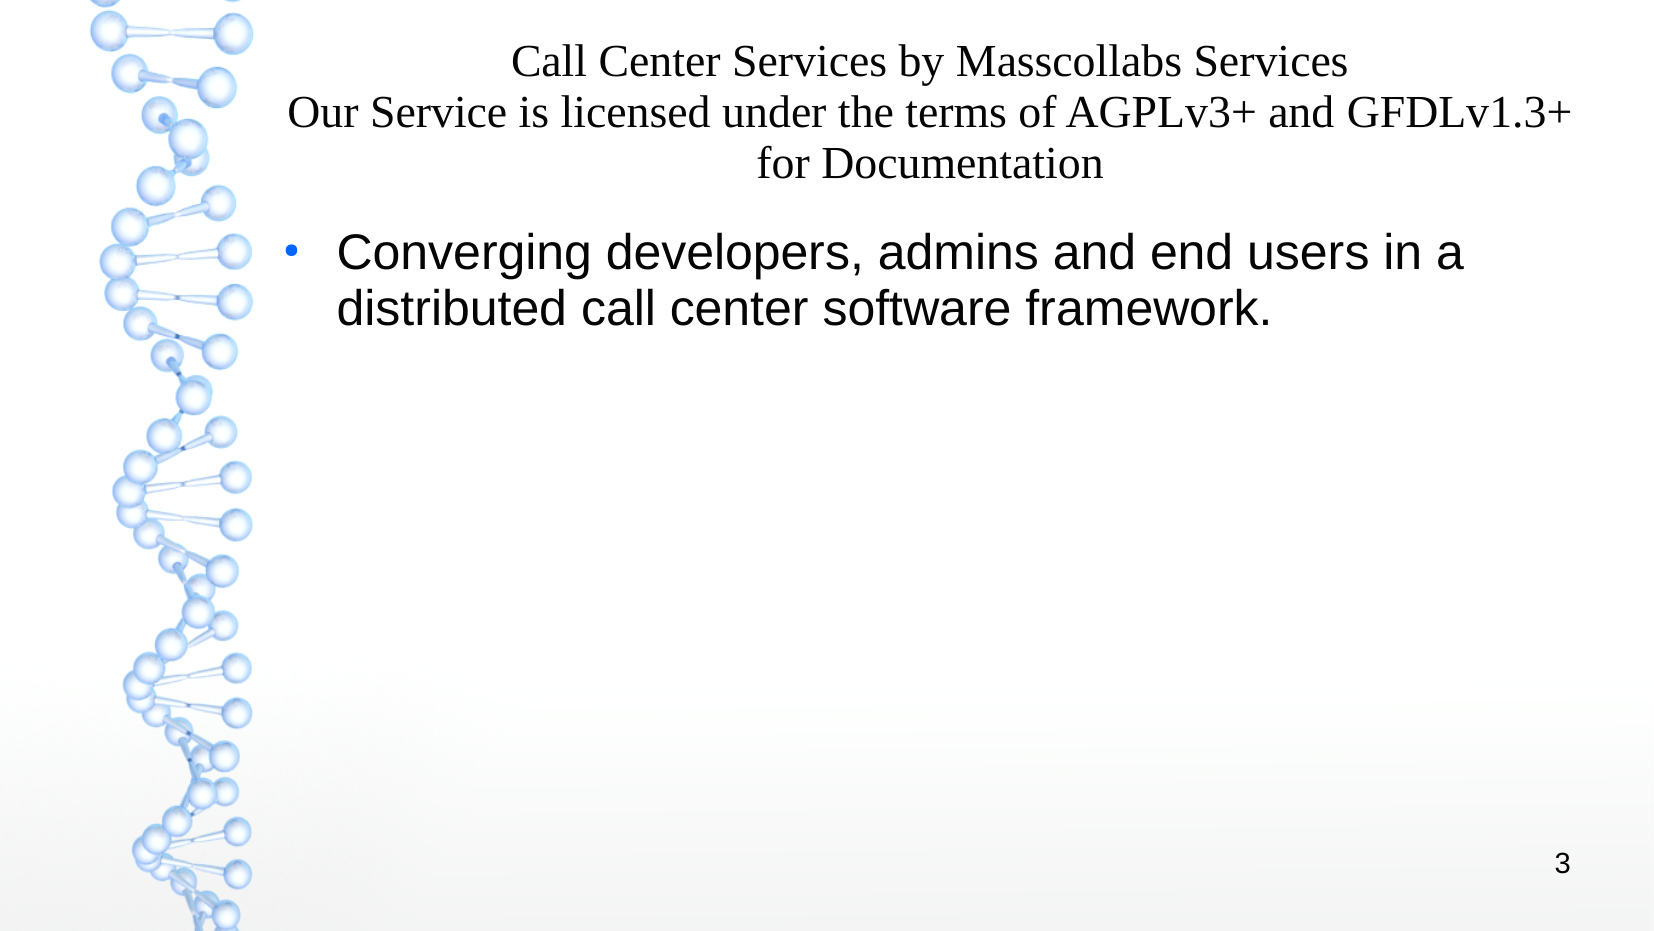

# Call Center Services by Masscollabs Services Our Service is licensed under the terms of AGPLv3+ and GFDLv1.3+ for Documentation
Converging developers, admins and end users in a distributed call center software framework.
3